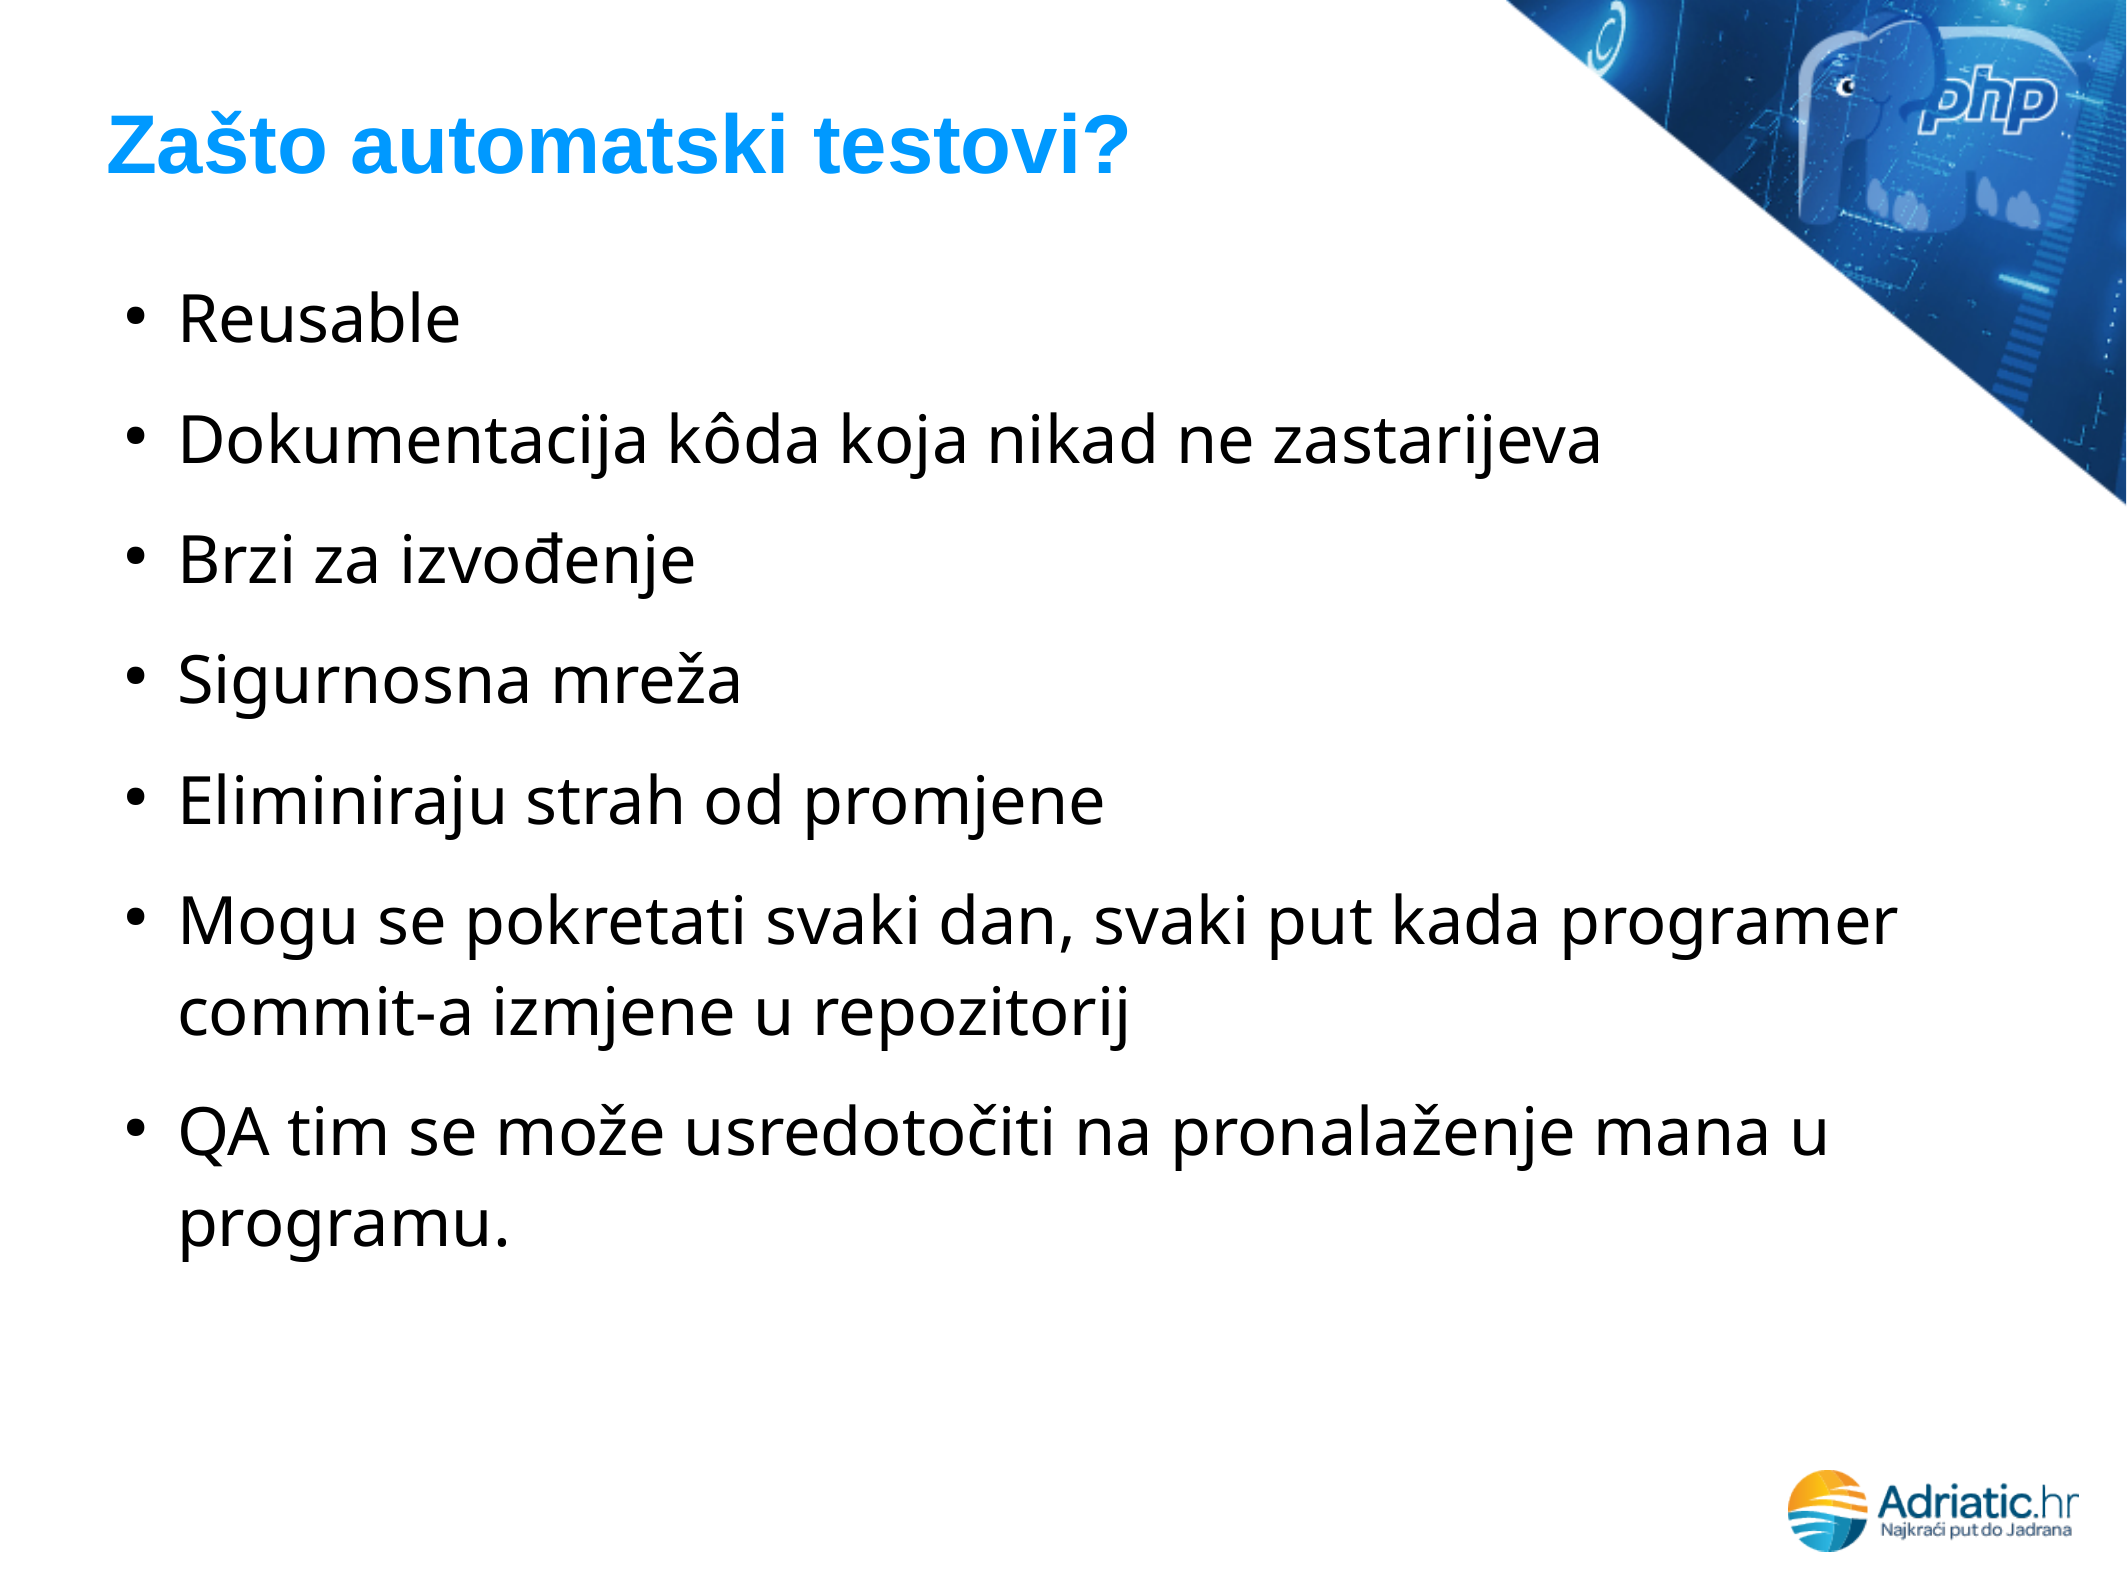

# Zašto automatski testovi?
Reusable
Dokumentacija kôda koja nikad ne zastarijeva
Brzi za izvođenje
Sigurnosna mreža
Eliminiraju strah od promjene
Mogu se pokretati svaki dan, svaki put kada programer commit-a izmjene u repozitorij
QA tim se može usredotočiti na pronalaženje mana u programu.